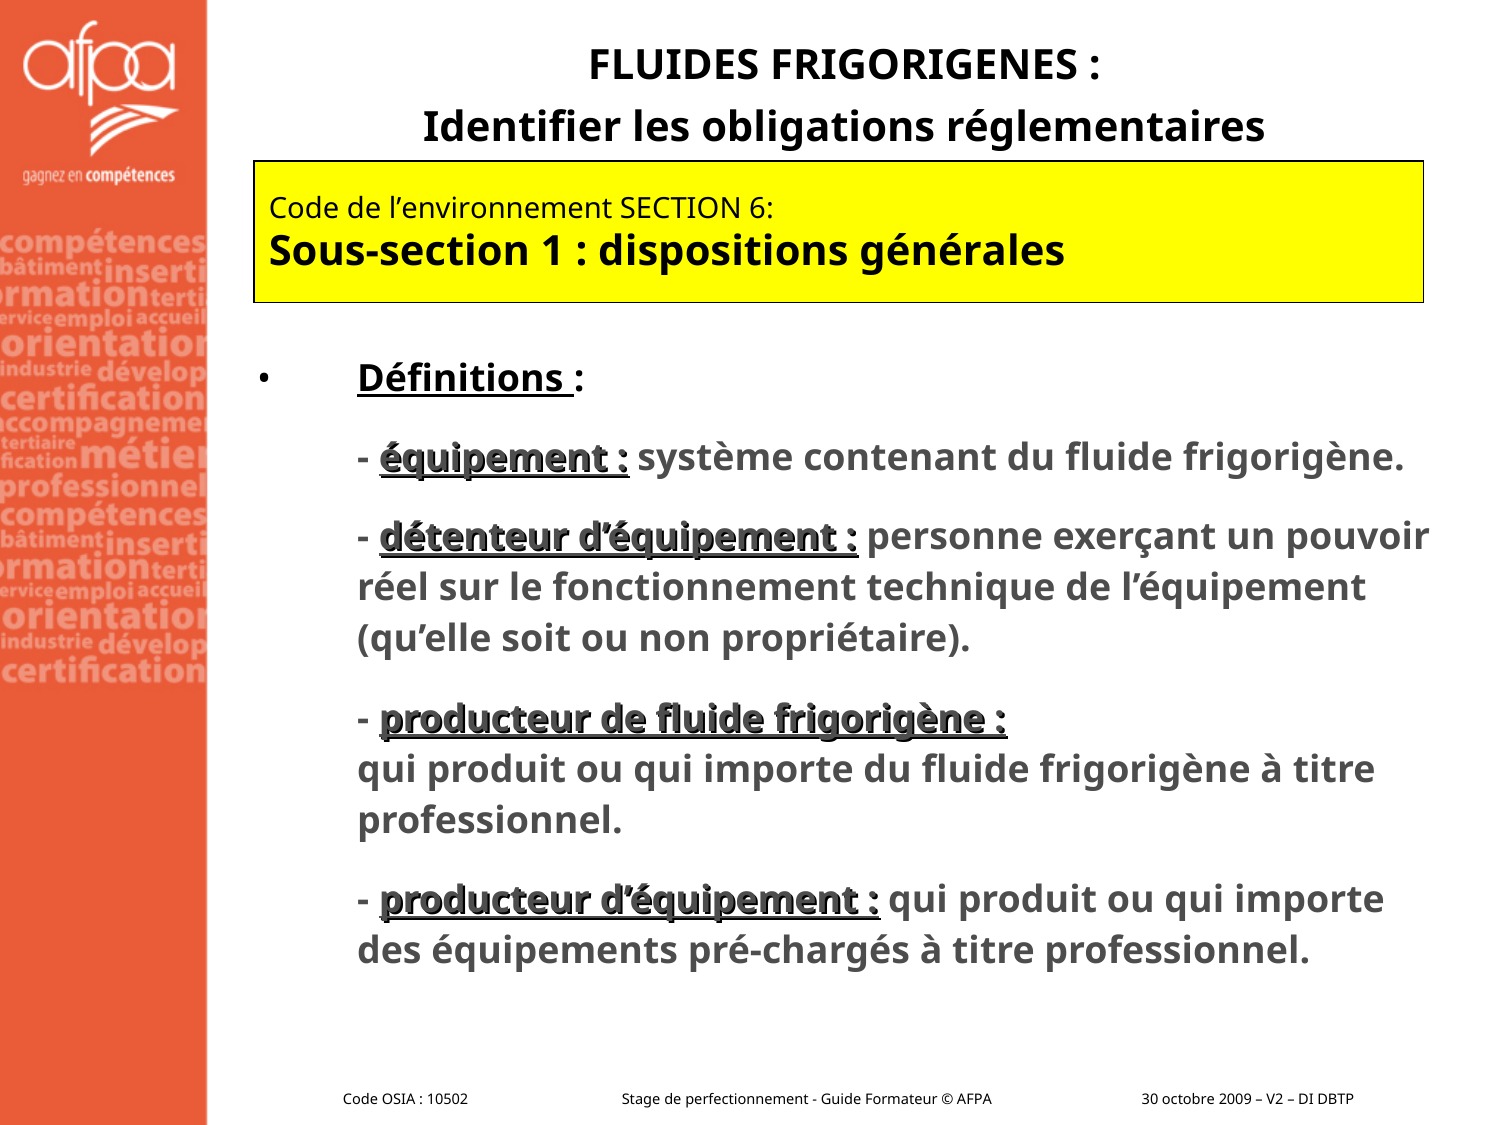

FLUIDES FRIGORIGENES :
Identifier les obligations réglementaires
Code de l’environnement SECTION 6:
Sous-section 1 : dispositions générales
# Définitions : - équipement : système contenant du fluide frigorigène. - détenteur d’équipement : personne exerçant un pouvoir réel sur le fonctionnement technique de l’équipement (qu’elle soit ou non propriétaire). - producteur de fluide frigorigène : qui produit ou qui importe du fluide frigorigène à titre professionnel. - producteur d’équipement : qui produit ou qui importe des équipements pré-chargés à titre professionnel.